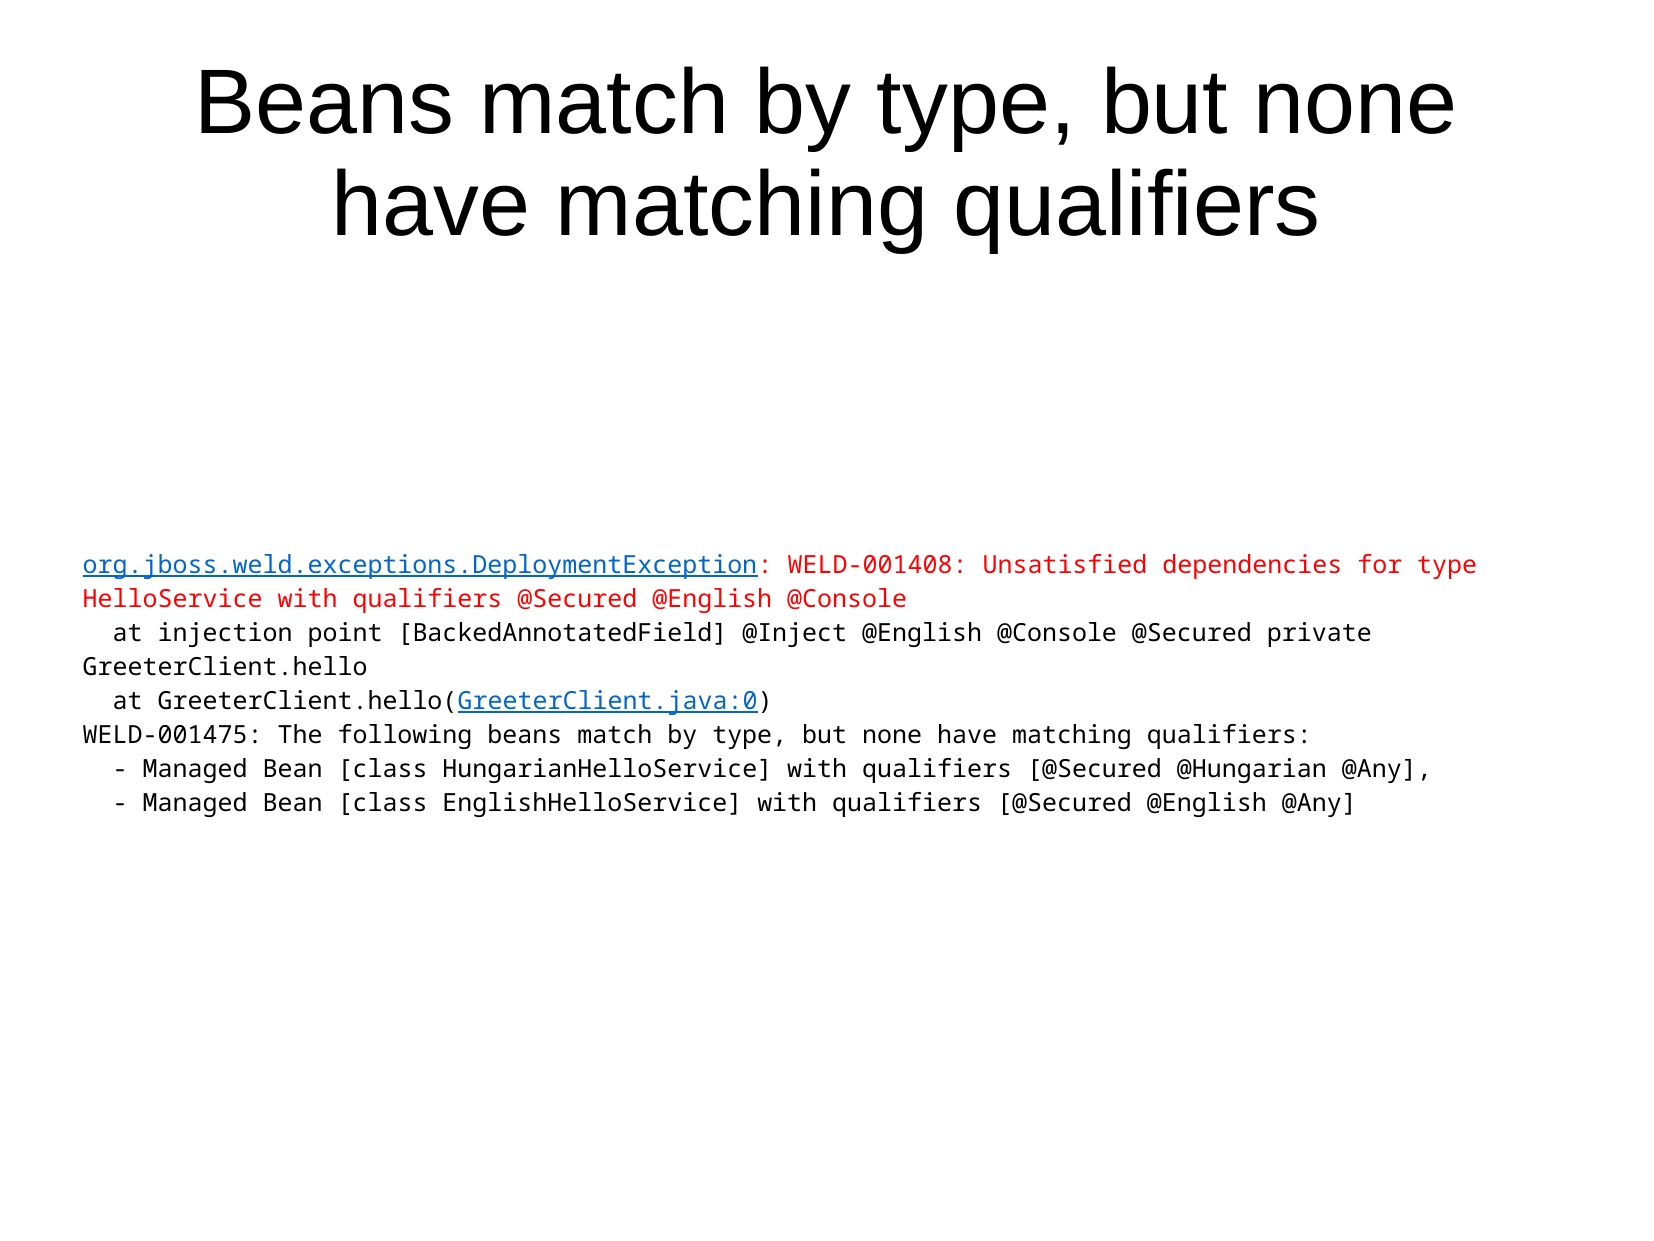

# Beans match by type, but none have matching qualifiers
org.jboss.weld.exceptions.DeploymentException: WELD-001408: Unsatisfied dependencies for type HelloService with qualifiers @Secured @English @Console
 at injection point [BackedAnnotatedField] @Inject @English @Console @Secured private GreeterClient.hello
 at GreeterClient.hello(GreeterClient.java:0)
WELD-001475: The following beans match by type, but none have matching qualifiers:
 - Managed Bean [class HungarianHelloService] with qualifiers [@Secured @Hungarian @Any],
 - Managed Bean [class EnglishHelloService] with qualifiers [@Secured @English @Any]